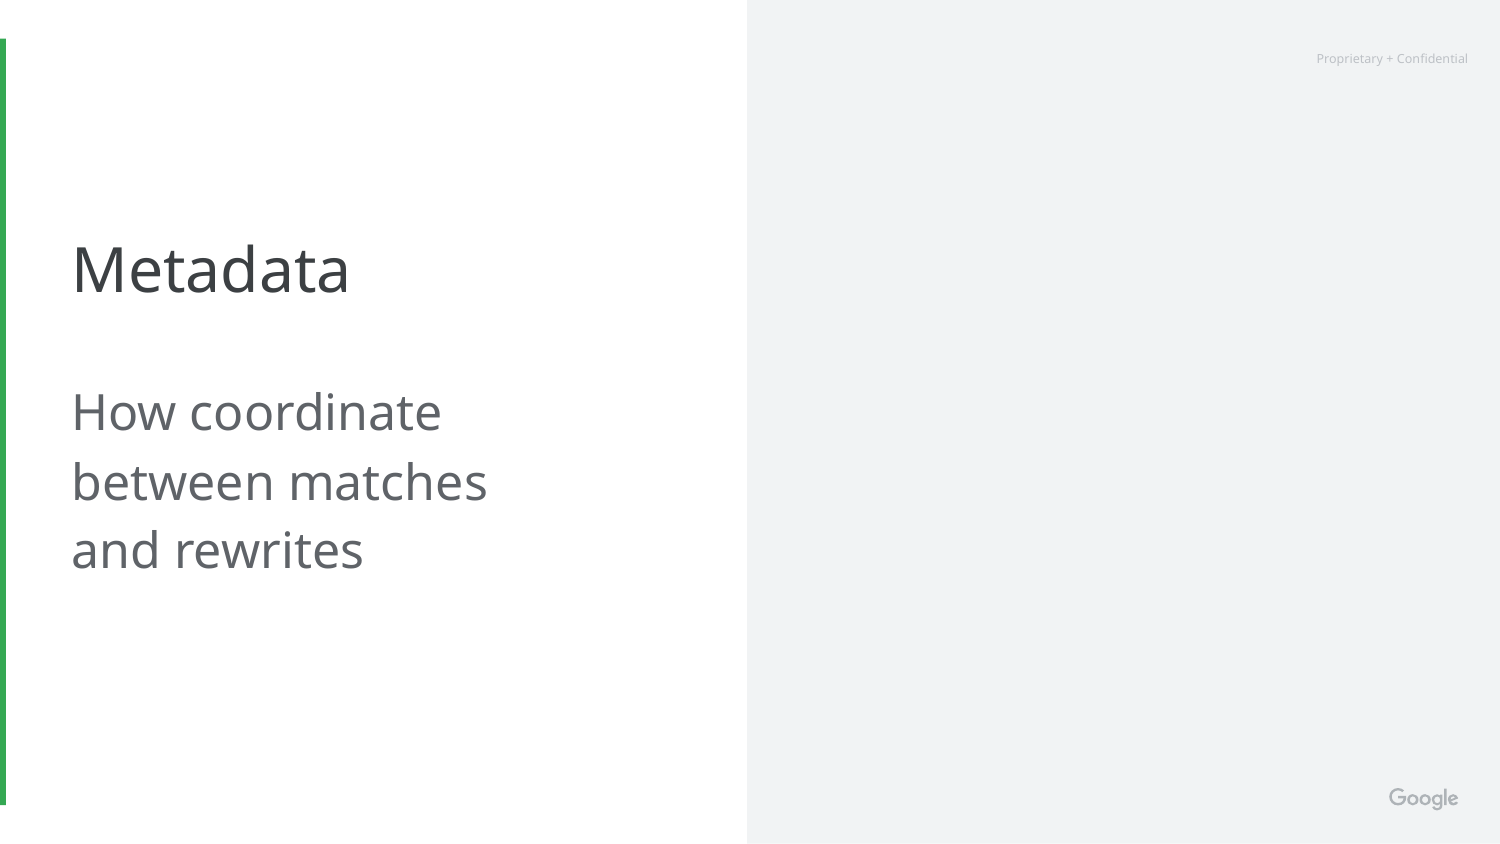

Metadata
# How coordinate between matches and rewrites